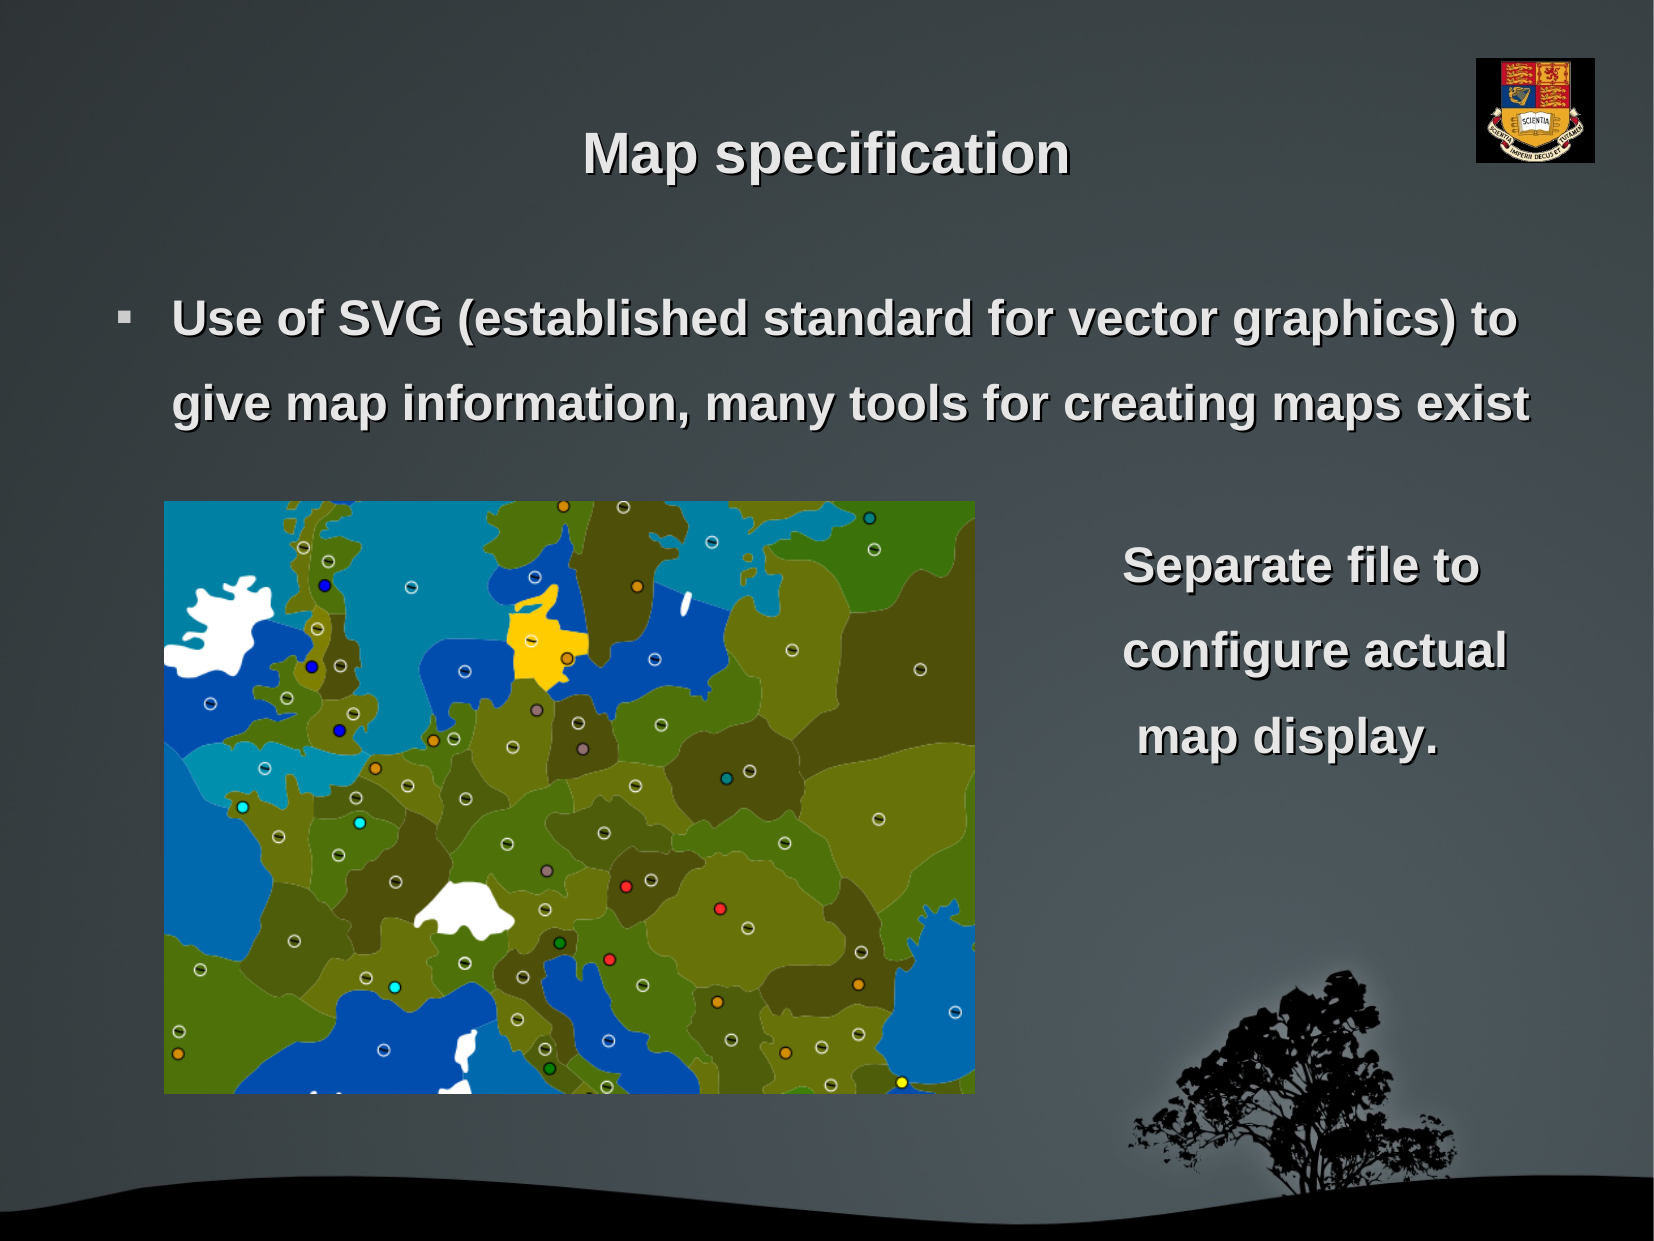

# Map specification
Use of SVG (established standard for vector graphics) to
give map information, many tools for creating maps exist
Separate file to
configure actual
 map display.